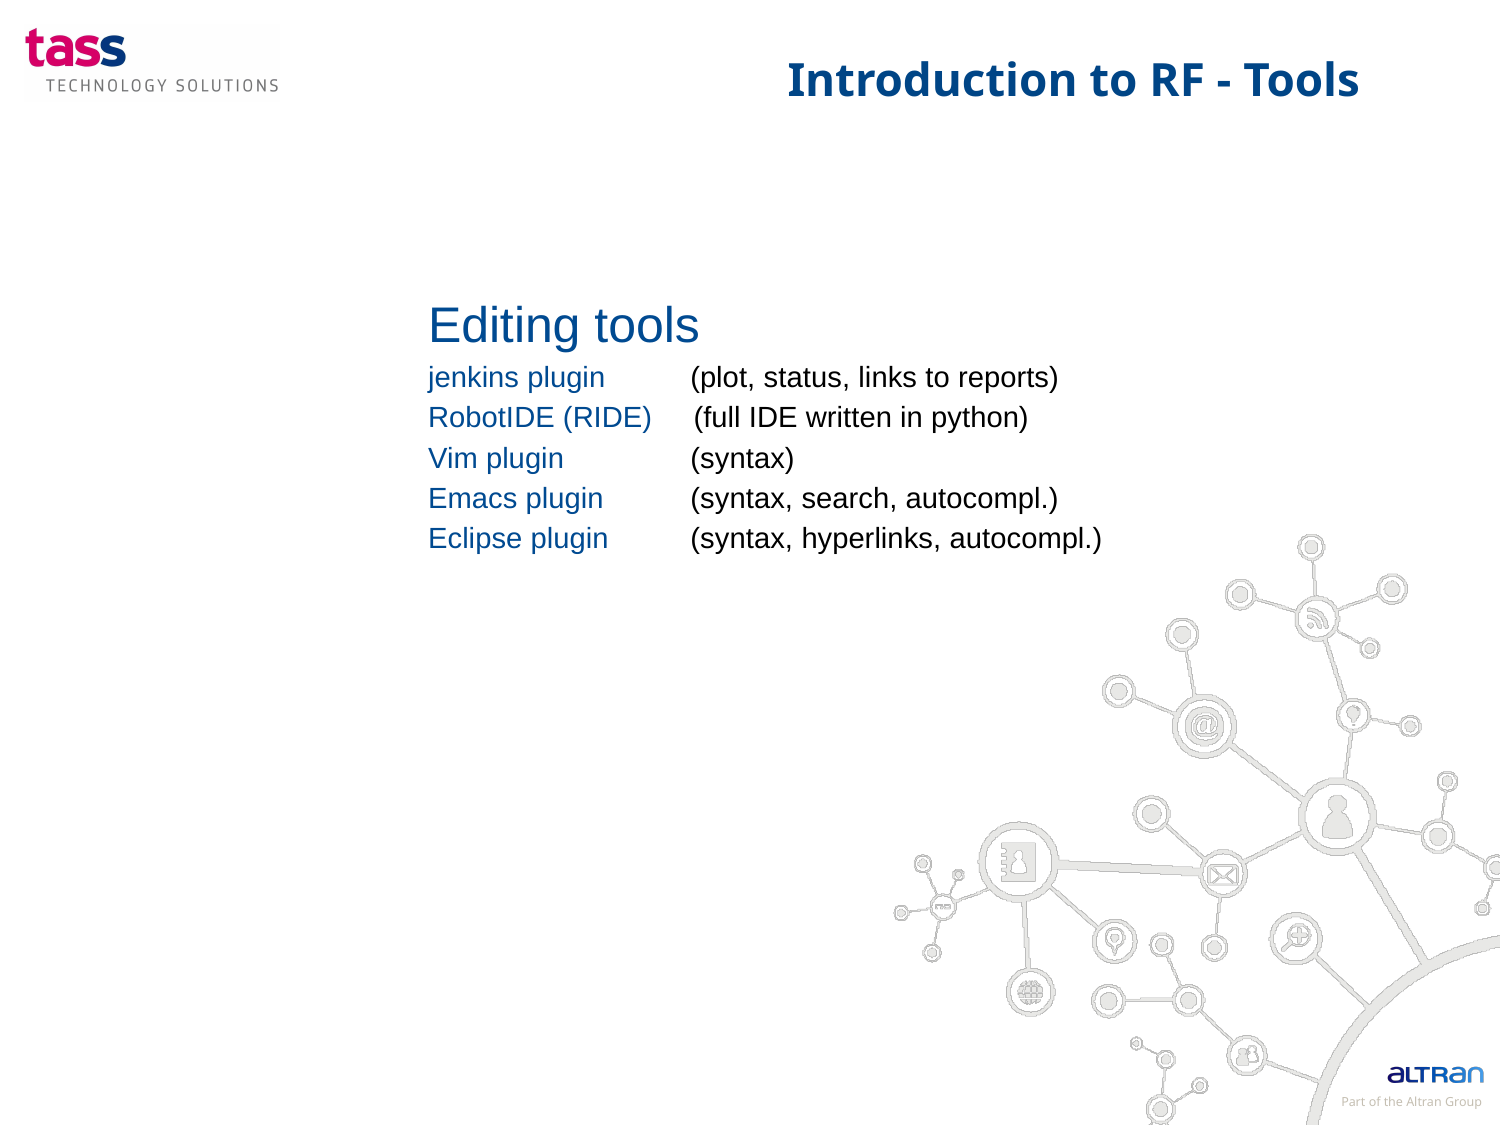

# Introduction to RF - Tools
Editing tools
jenkins plugin		(plot, status, links to reports)
RobotIDE (RIDE) (full IDE written in python)
Vim plugin		(syntax)
Emacs plugin		(syntax, search, autocompl.)
Eclipse plugin		(syntax, hyperlinks, autocompl.)